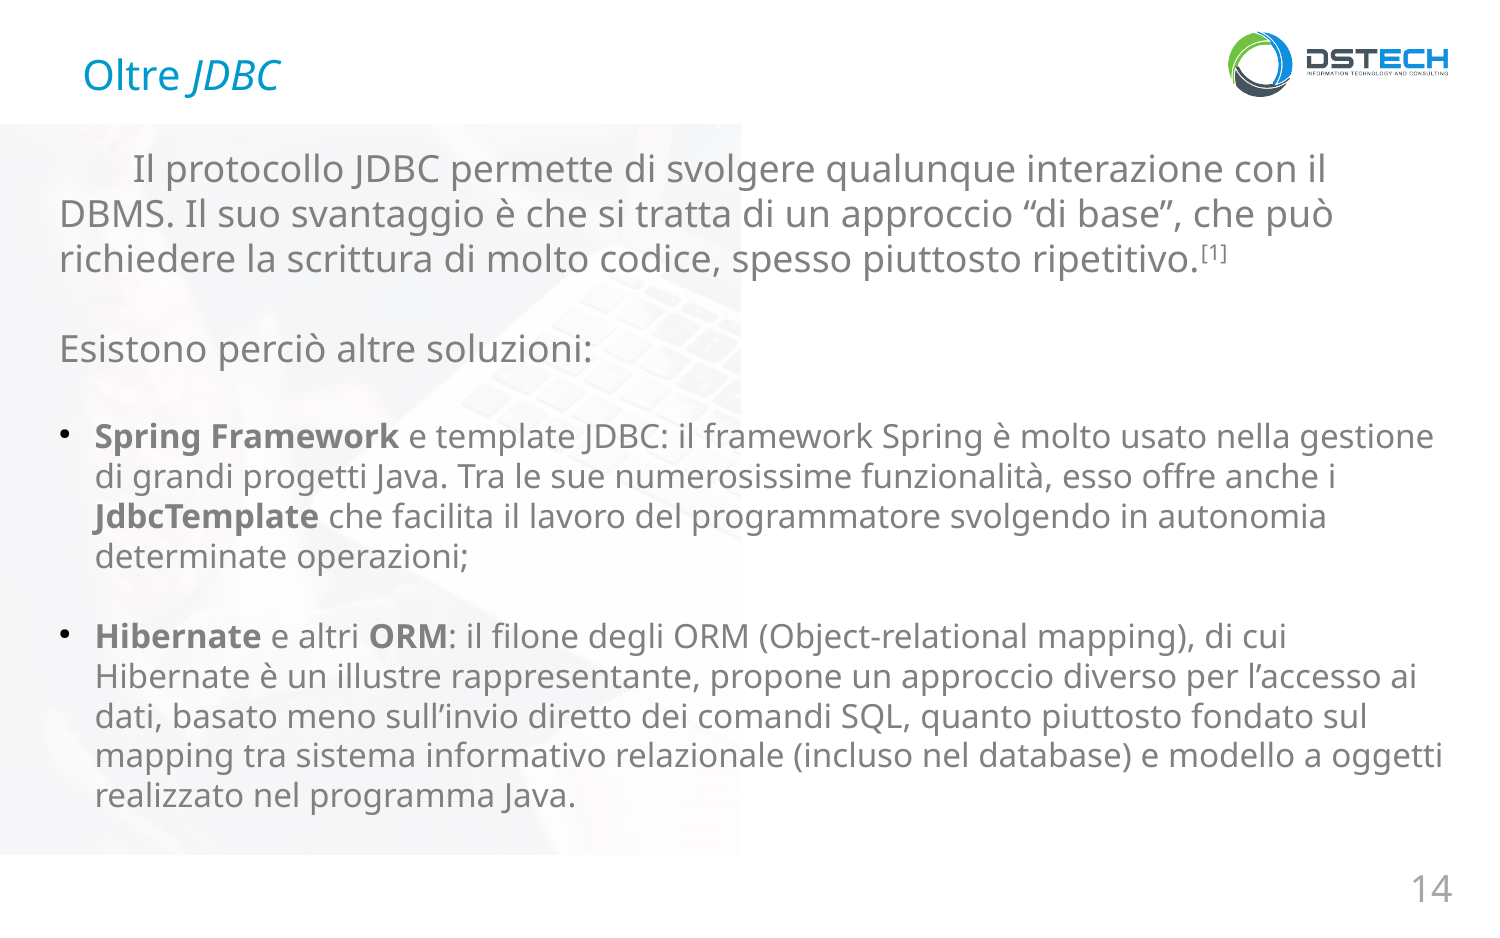

Oltre JDBC
	Il protocollo JDBC permette di svolgere qualunque interazione con il DBMS. Il suo svantaggio è che si tratta di un approccio “di base”, che può richiedere la scrittura di molto codice, spesso piuttosto ripetitivo.[1]
Esistono perciò altre soluzioni:
Spring Framework e template JDBC: il framework Spring è molto usato nella gestione di grandi progetti Java. Tra le sue numerosissime funzionalità, esso offre anche i JdbcTemplate che facilita il lavoro del programmatore svolgendo in autonomia determinate operazioni;
Hibernate e altri ORM: il filone degli ORM (Object-relational mapping), di cui Hibernate è un illustre rappresentante, propone un approccio diverso per l’accesso ai dati, basato meno sull’invio diretto dei comandi SQL, quanto piuttosto fondato sul mapping tra sistema informativo relazionale (incluso nel database) e modello a oggetti realizzato nel programma Java.
14